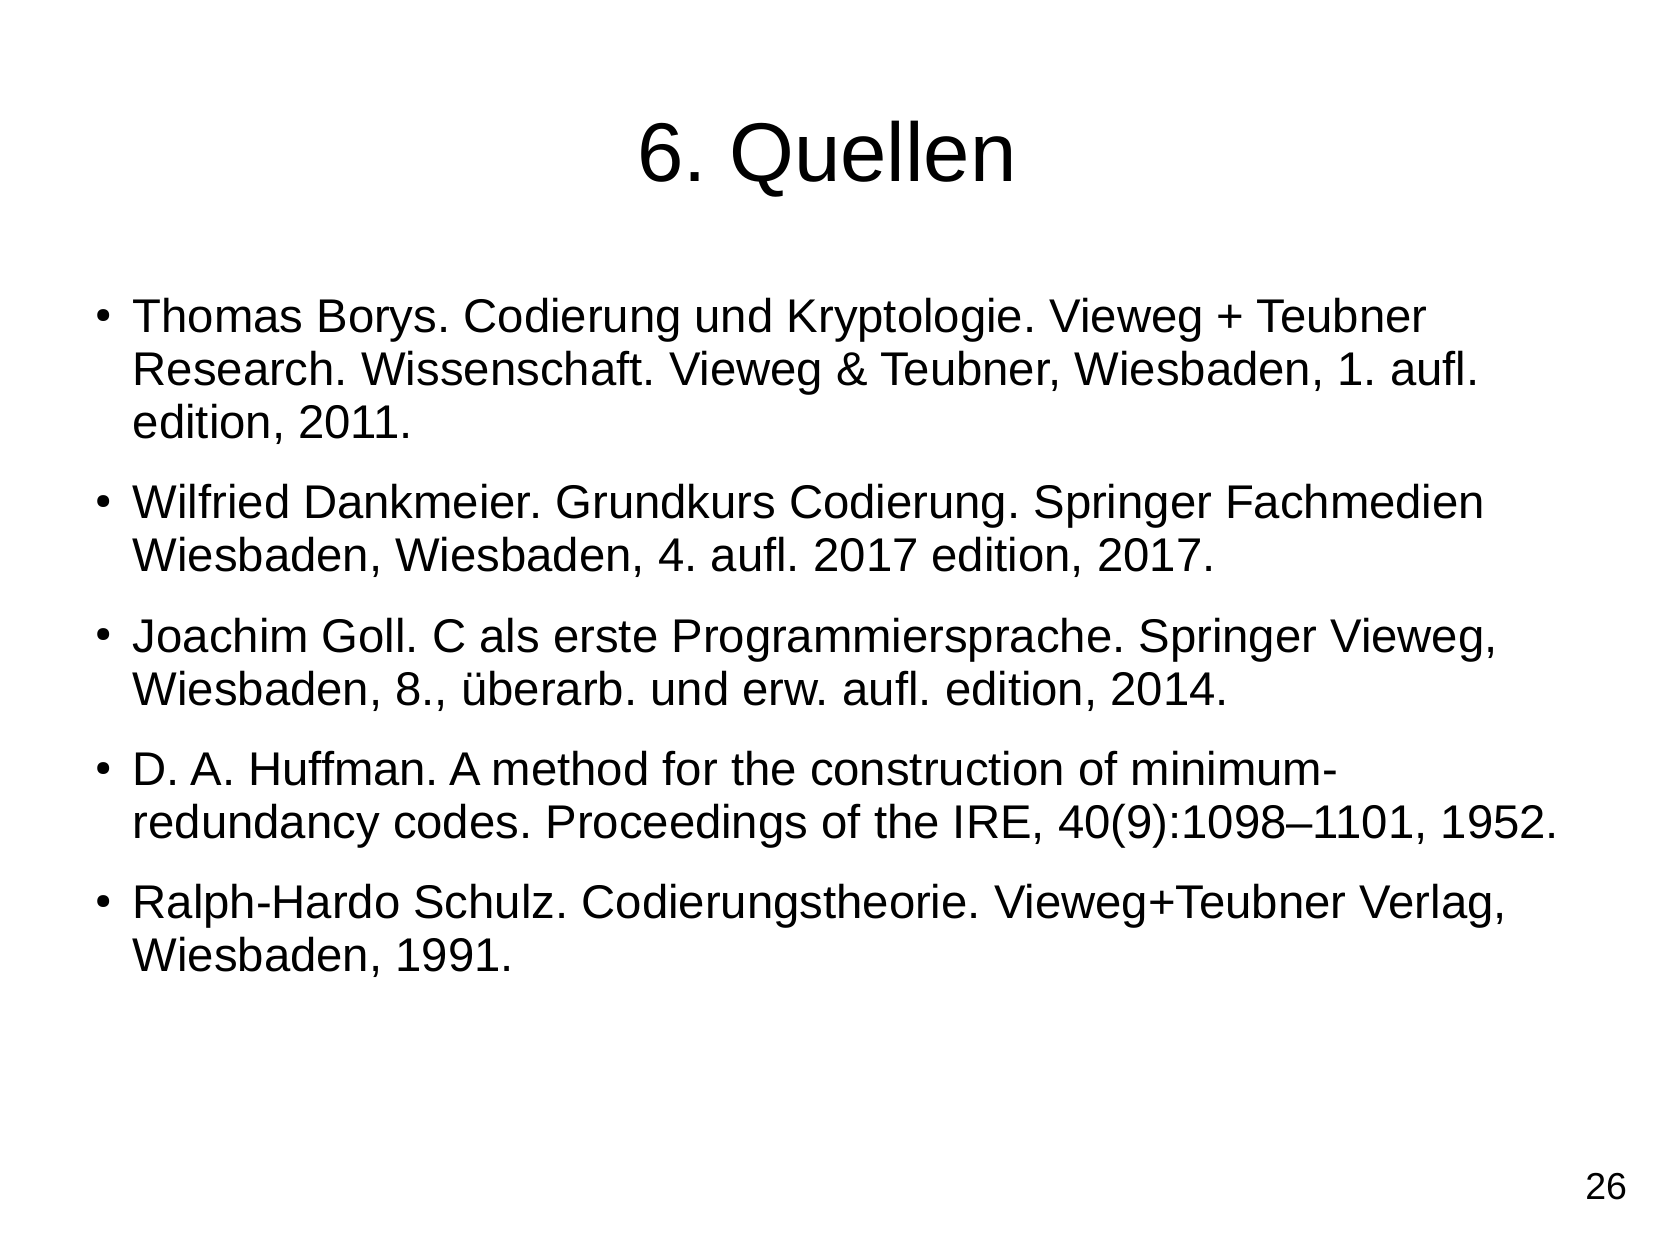

# 6. Quellen
Thomas Borys. Codierung und Kryptologie. Vieweg + Teubner Research. Wissenschaft. Vieweg & Teubner, Wiesbaden, 1. aufl. edition, 2011.
Wilfried Dankmeier. Grundkurs Codierung. Springer Fachmedien Wiesbaden, Wiesbaden, 4. aufl. 2017 edition, 2017.
Joachim Goll. C als erste Programmiersprache. Springer Vieweg, Wiesbaden, 8., überarb. und erw. aufl. edition, 2014.
D. A. Huffman. A method for the construction of minimum-redundancy codes. Proceedings of the IRE, 40(9):1098–1101, 1952.
Ralph-Hardo Schulz. Codierungstheorie. Vieweg+Teubner Verlag, Wiesbaden, 1991.